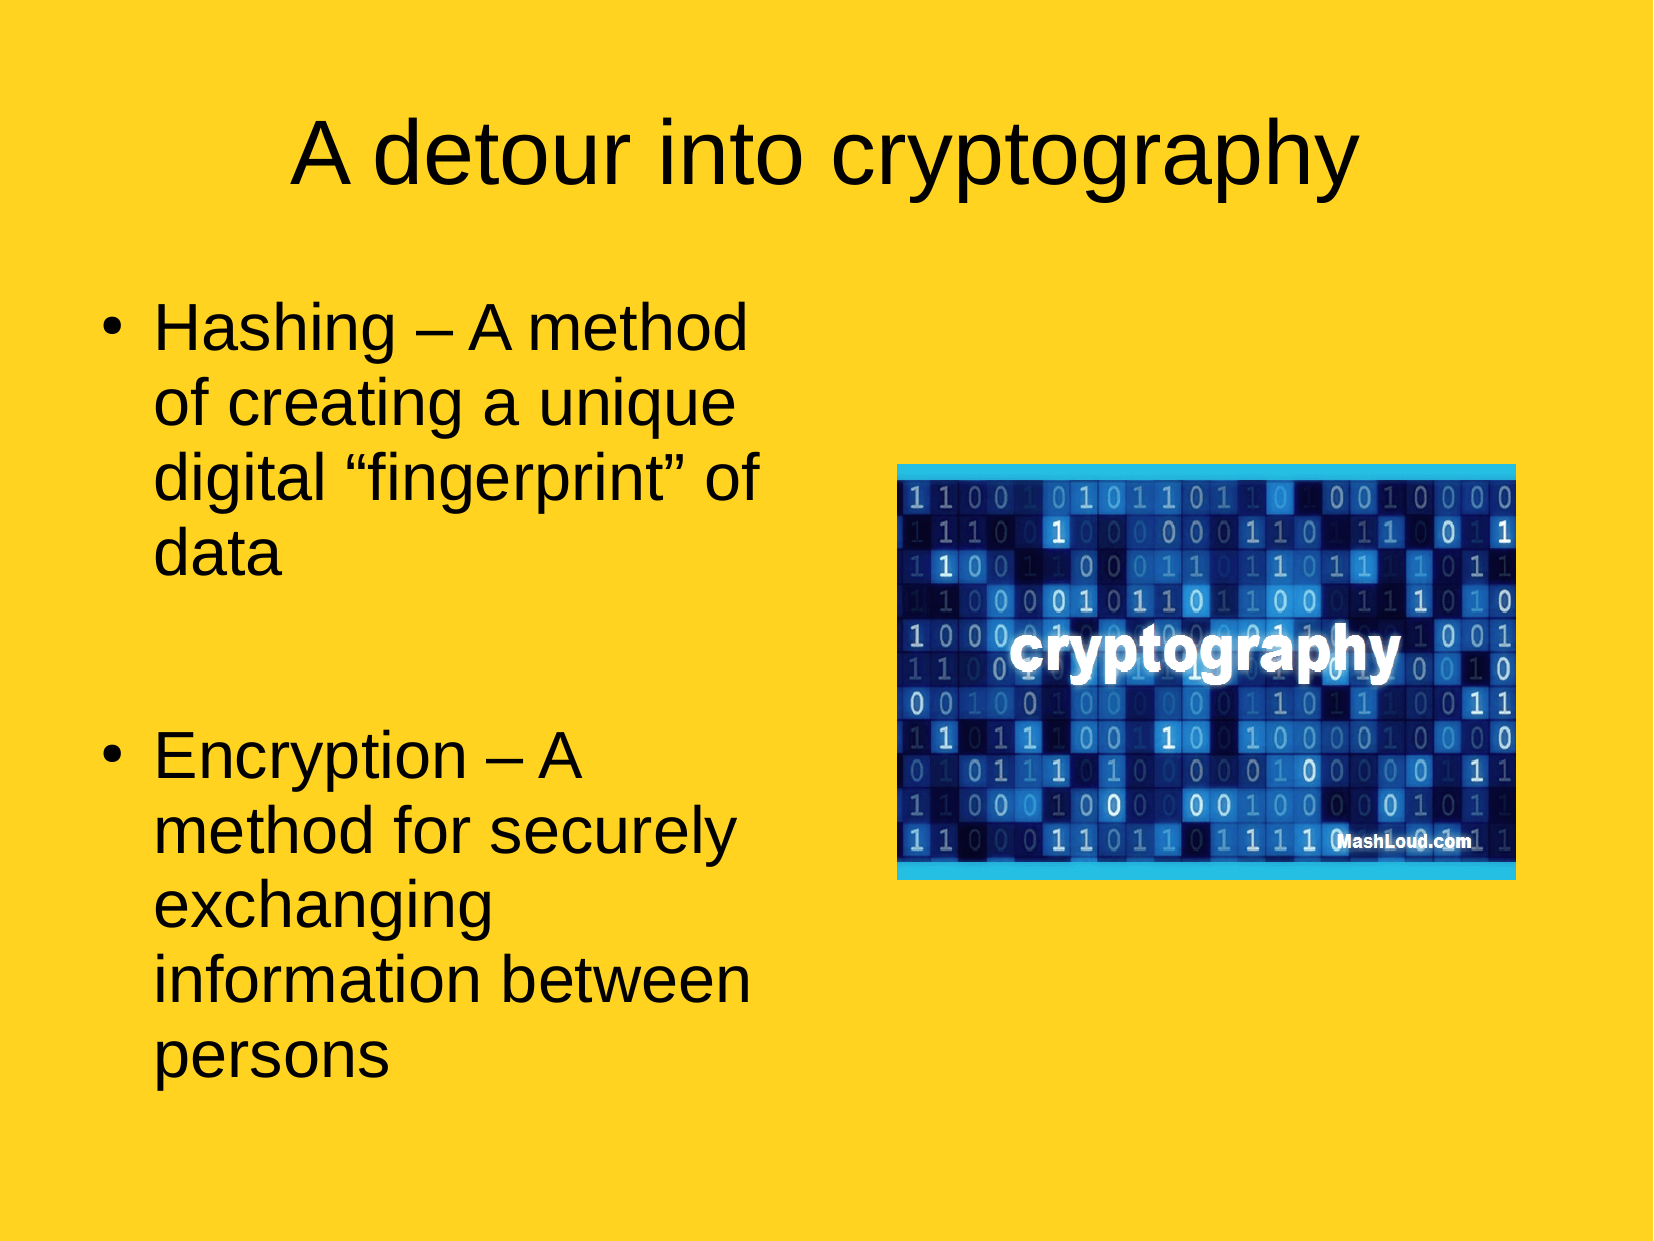

# A detour into cryptography
Hashing – A method of creating a unique digital “fingerprint” of data
Encryption – A method for securely exchanging information between persons